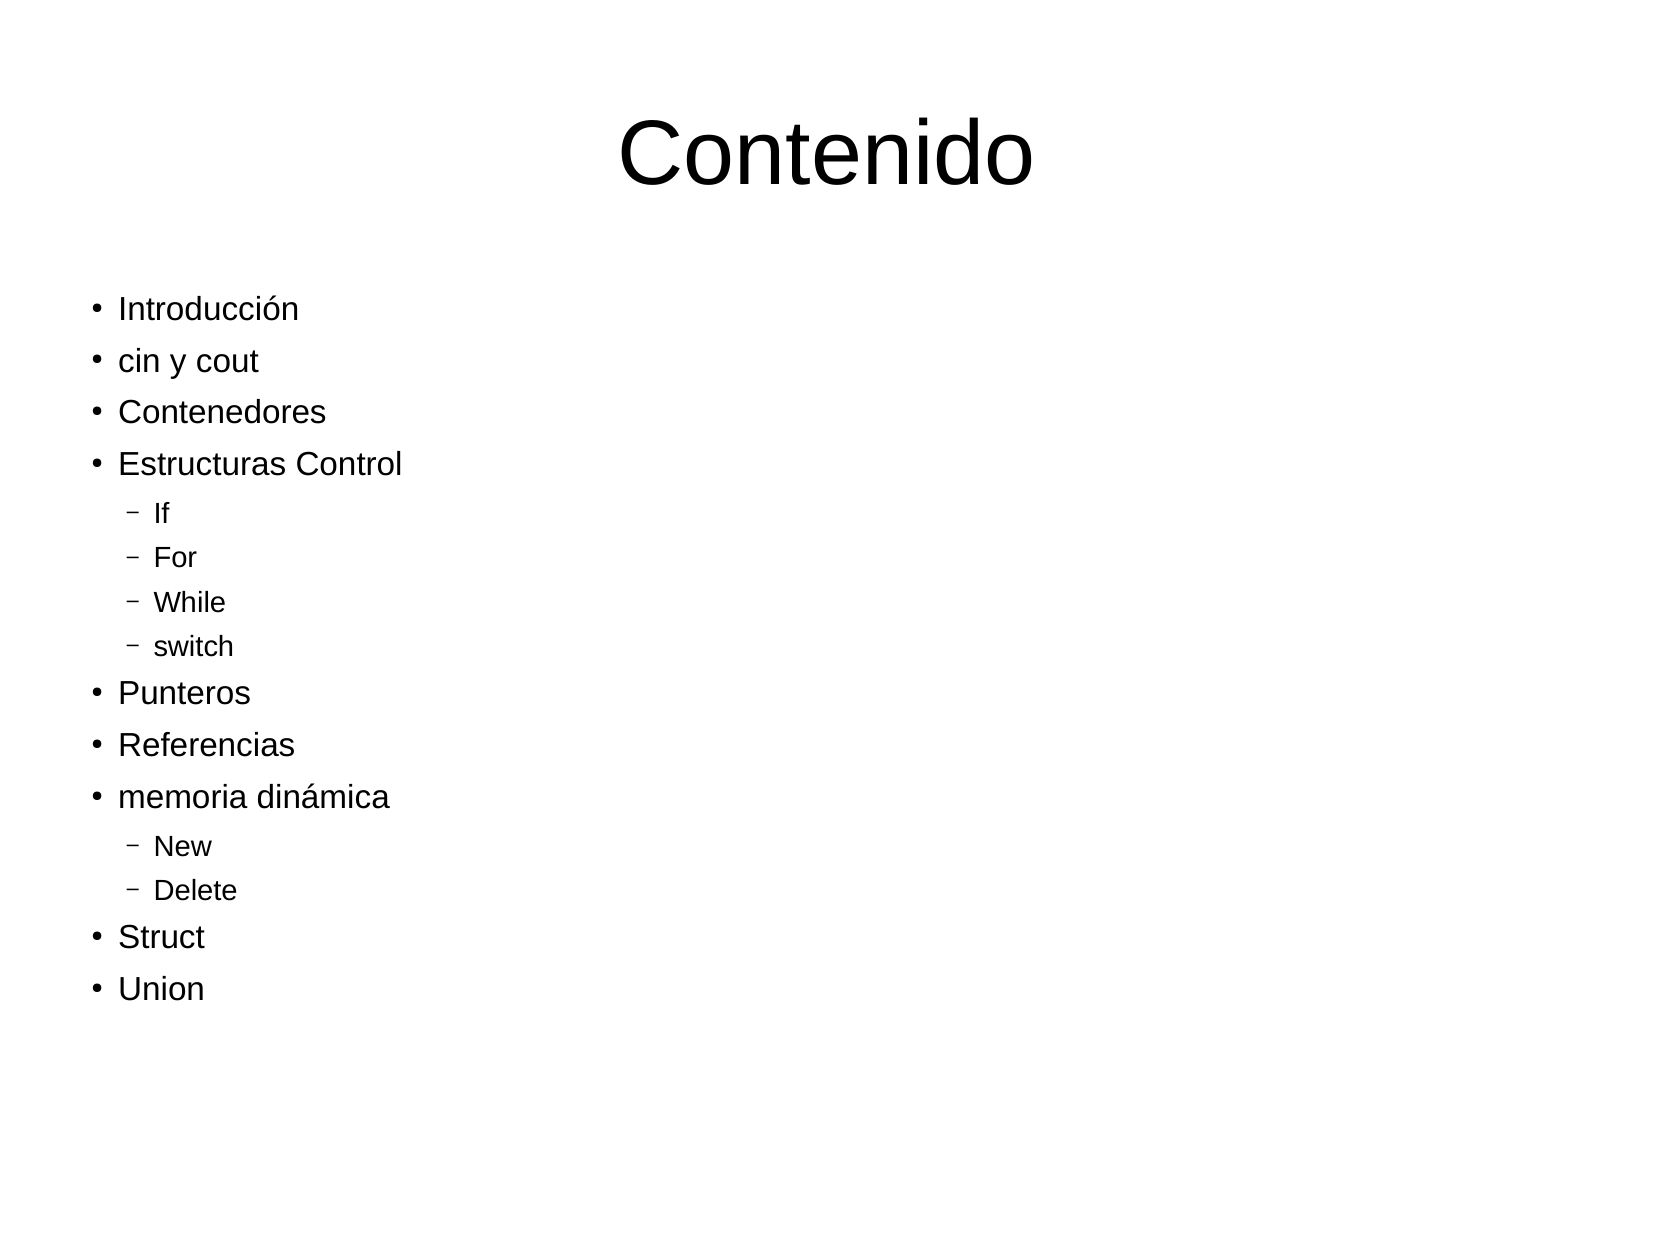

# Contenido
Introducción
cin y cout
Contenedores
Estructuras Control
If
For
While
switch
Punteros
Referencias
memoria dinámica
New
Delete
Struct
Union